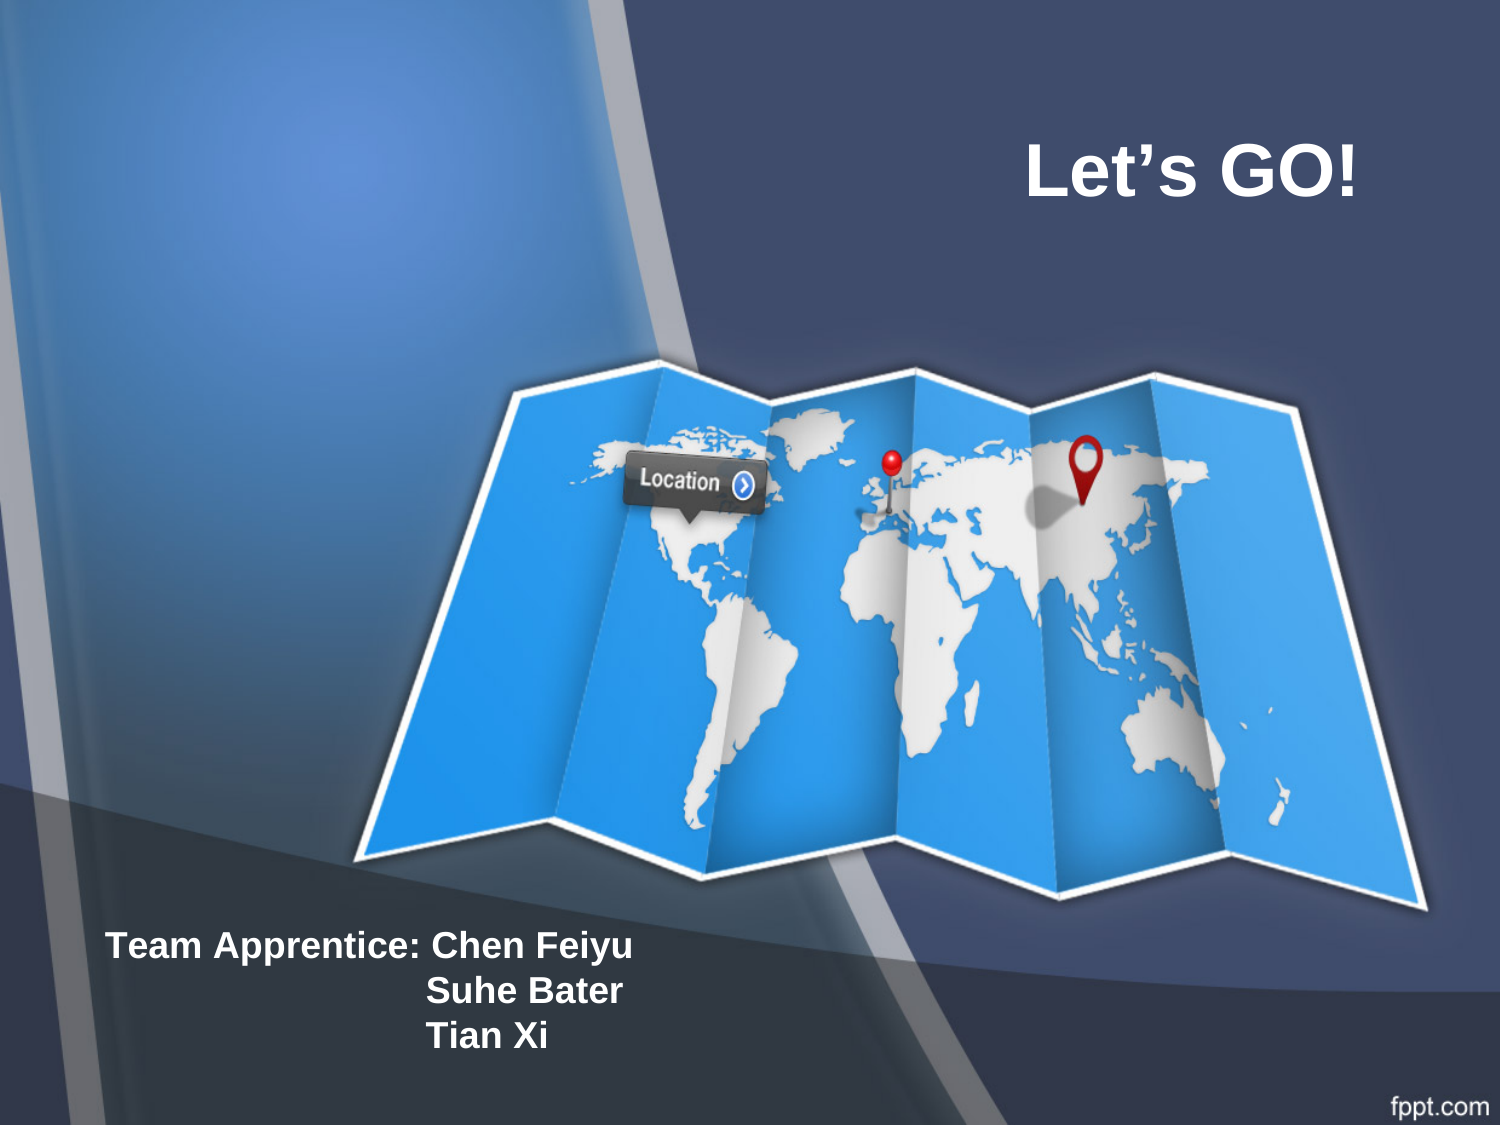

# Let’s GO!
Team Apprentice: Chen Feiyu
		 Suhe Bater
		 Tian Xi